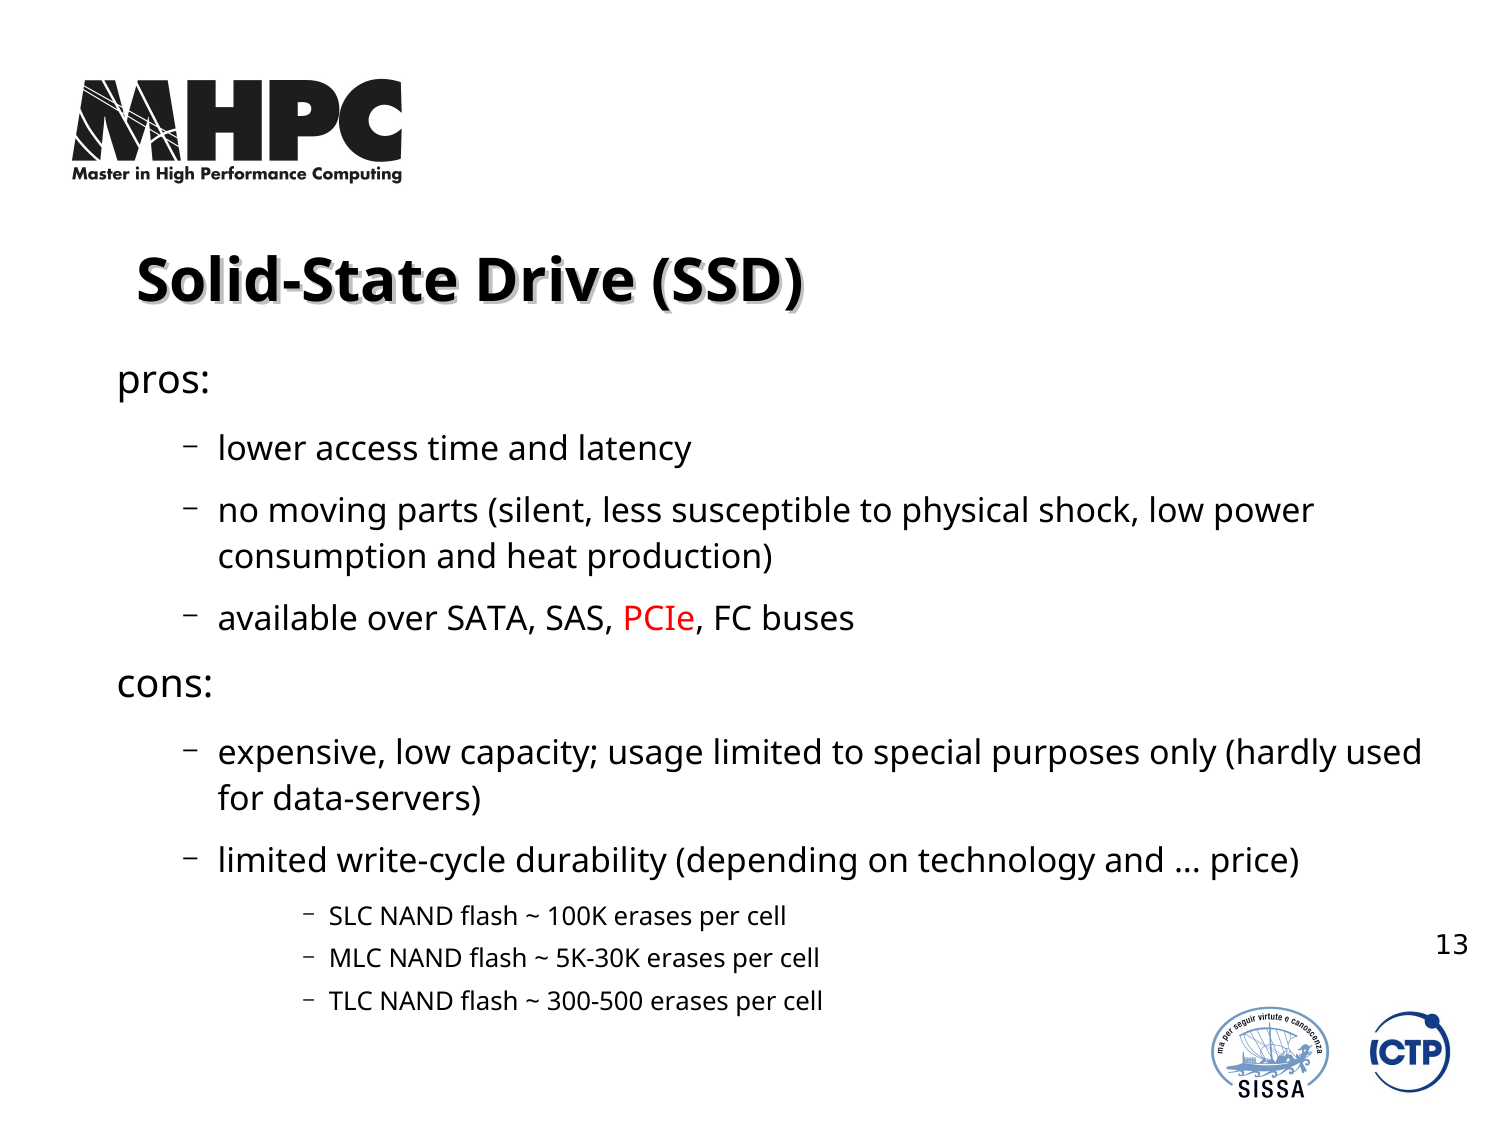

# Solid-State Drive (SSD)
pros:
lower access time and latency
no moving parts (silent, less susceptible to physical shock, low power consumption and heat production)
available over SATA, SAS, PCIe, FC buses
cons:
expensive, low capacity; usage limited to special purposes only (hardly used for data-servers)
limited write-cycle durability (depending on technology and ... price)
SLC NAND flash ~ 100K erases per cell
MLC NAND flash ~ 5K-30K erases per cell
TLC NAND flash ~ 300-500 erases per cell
13